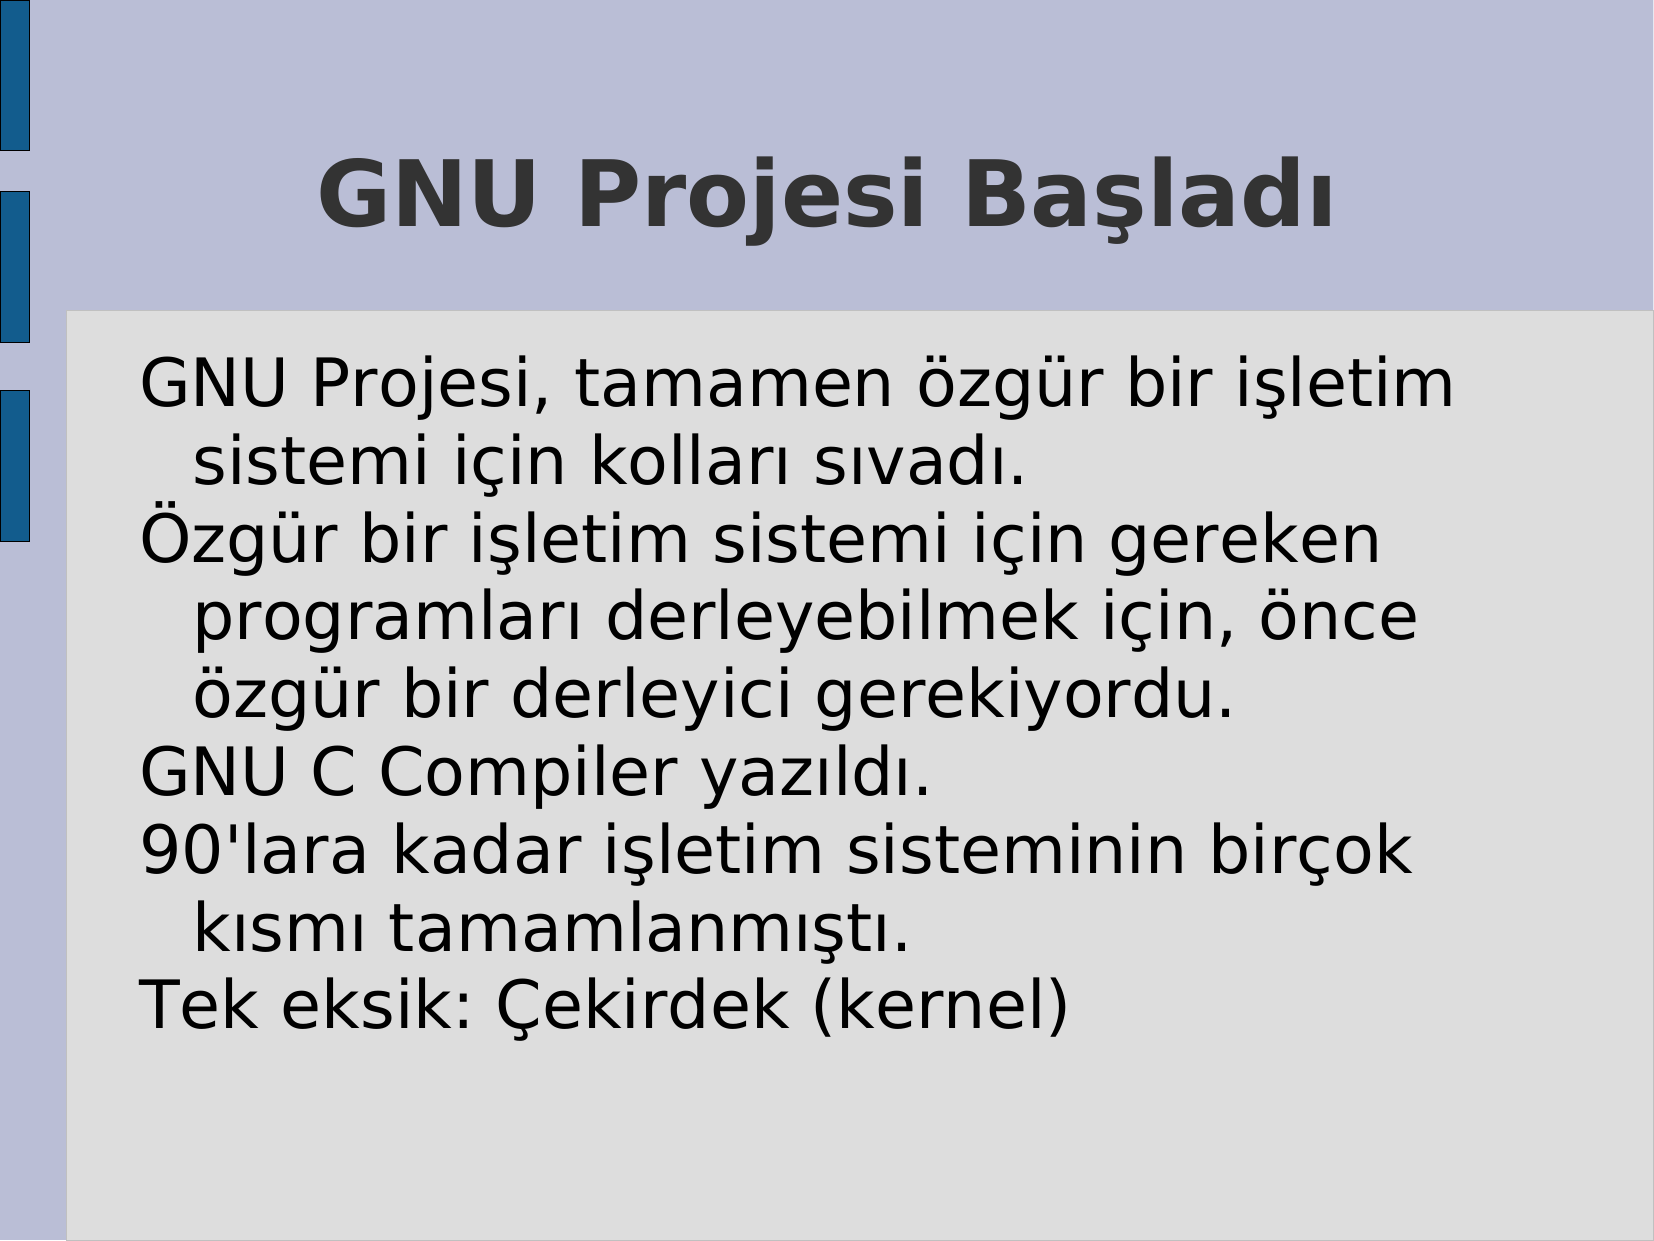

# GNU Projesi Başladı
GNU Projesi, tamamen özgür bir işletim sistemi için kolları sıvadı.
Özgür bir işletim sistemi için gereken programları derleyebilmek için, önce özgür bir derleyici gerekiyordu.
GNU C Compiler yazıldı.
90'lara kadar işletim sisteminin birçok kısmı tamamlanmıştı.
Tek eksik: Çekirdek (kernel)